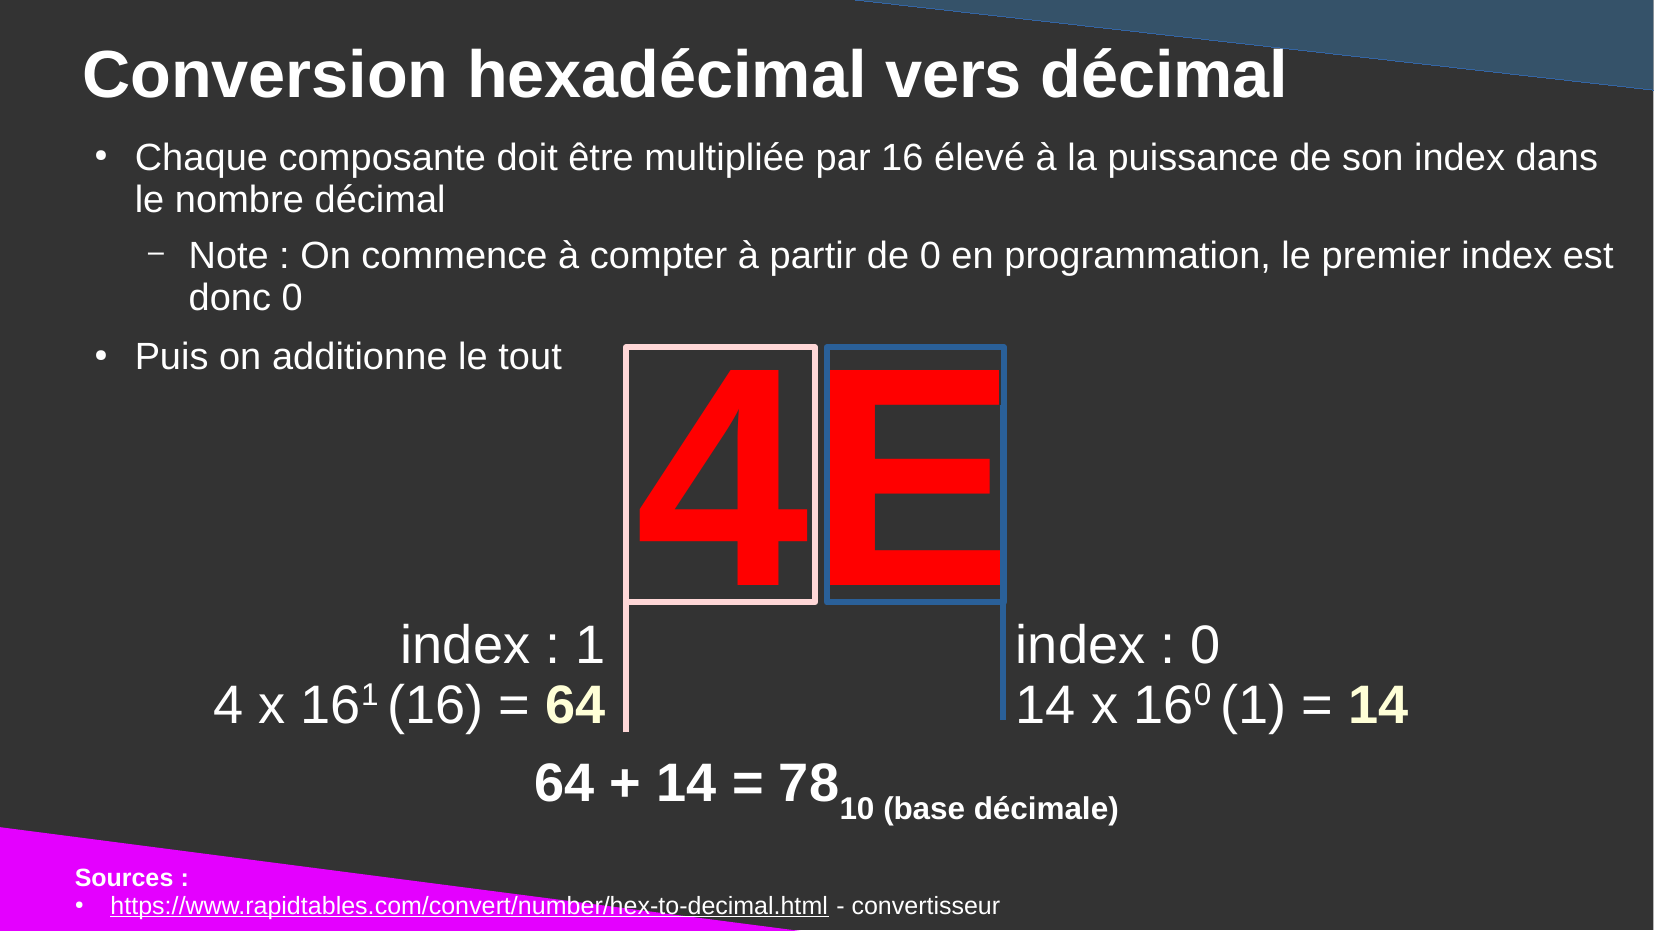

# Conversion hexadécimal vers décimal
Chaque composante doit être multipliée par 16 élevé à la puissance de son index dans le nombre décimal
Note : On commence à compter à partir de 0 en programmation, le premier index est donc 0
Puis on additionne le tout
4E
index : 1
4 x 161 (16) = 64
index : 0
14 x 160 (1) = 14
64 + 14 = 7810 (base décimale)
Sources :
https://www.rapidtables.com/convert/number/hex-to-decimal.html - convertisseur